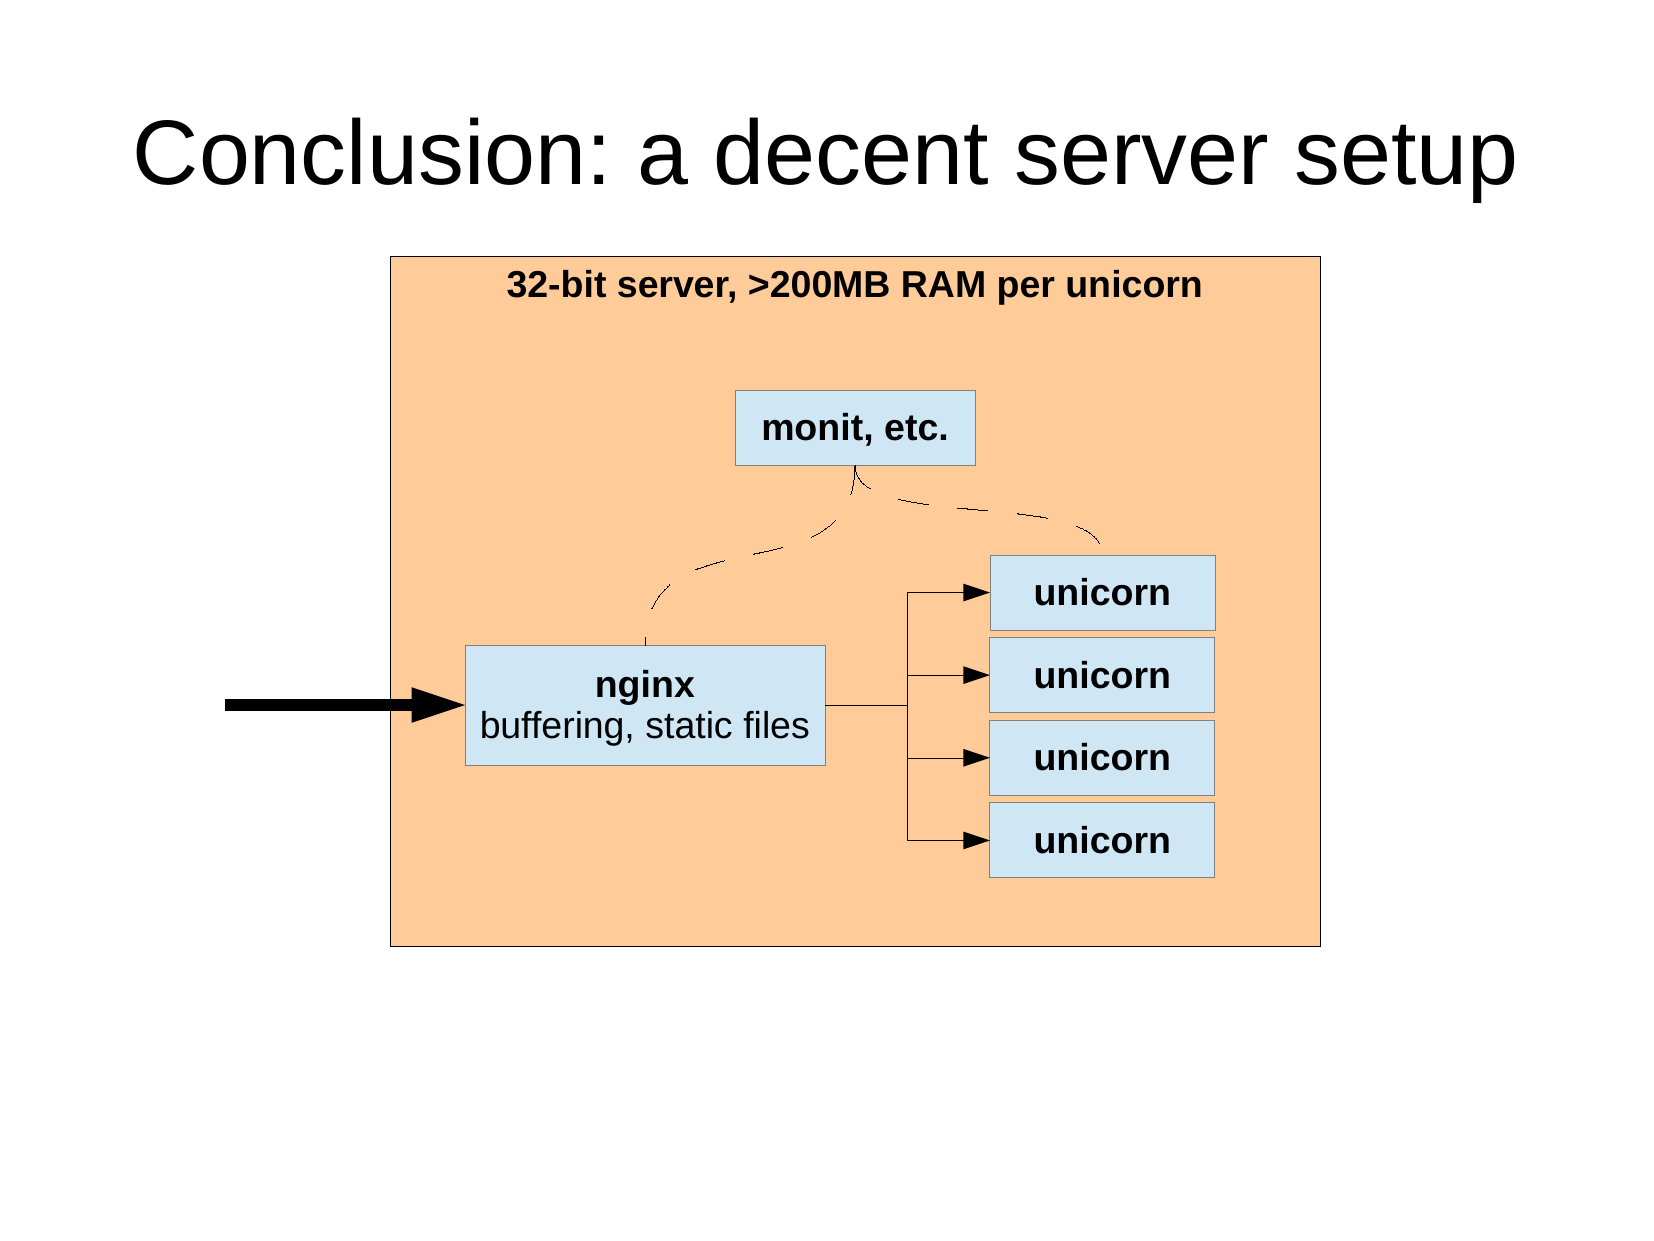

# Conclusion: a decent server setup
32-bit server, >200MB RAM per unicorn
monit, etc.
unicorn
unicorn
nginx
buffering, static files
unicorn
unicorn